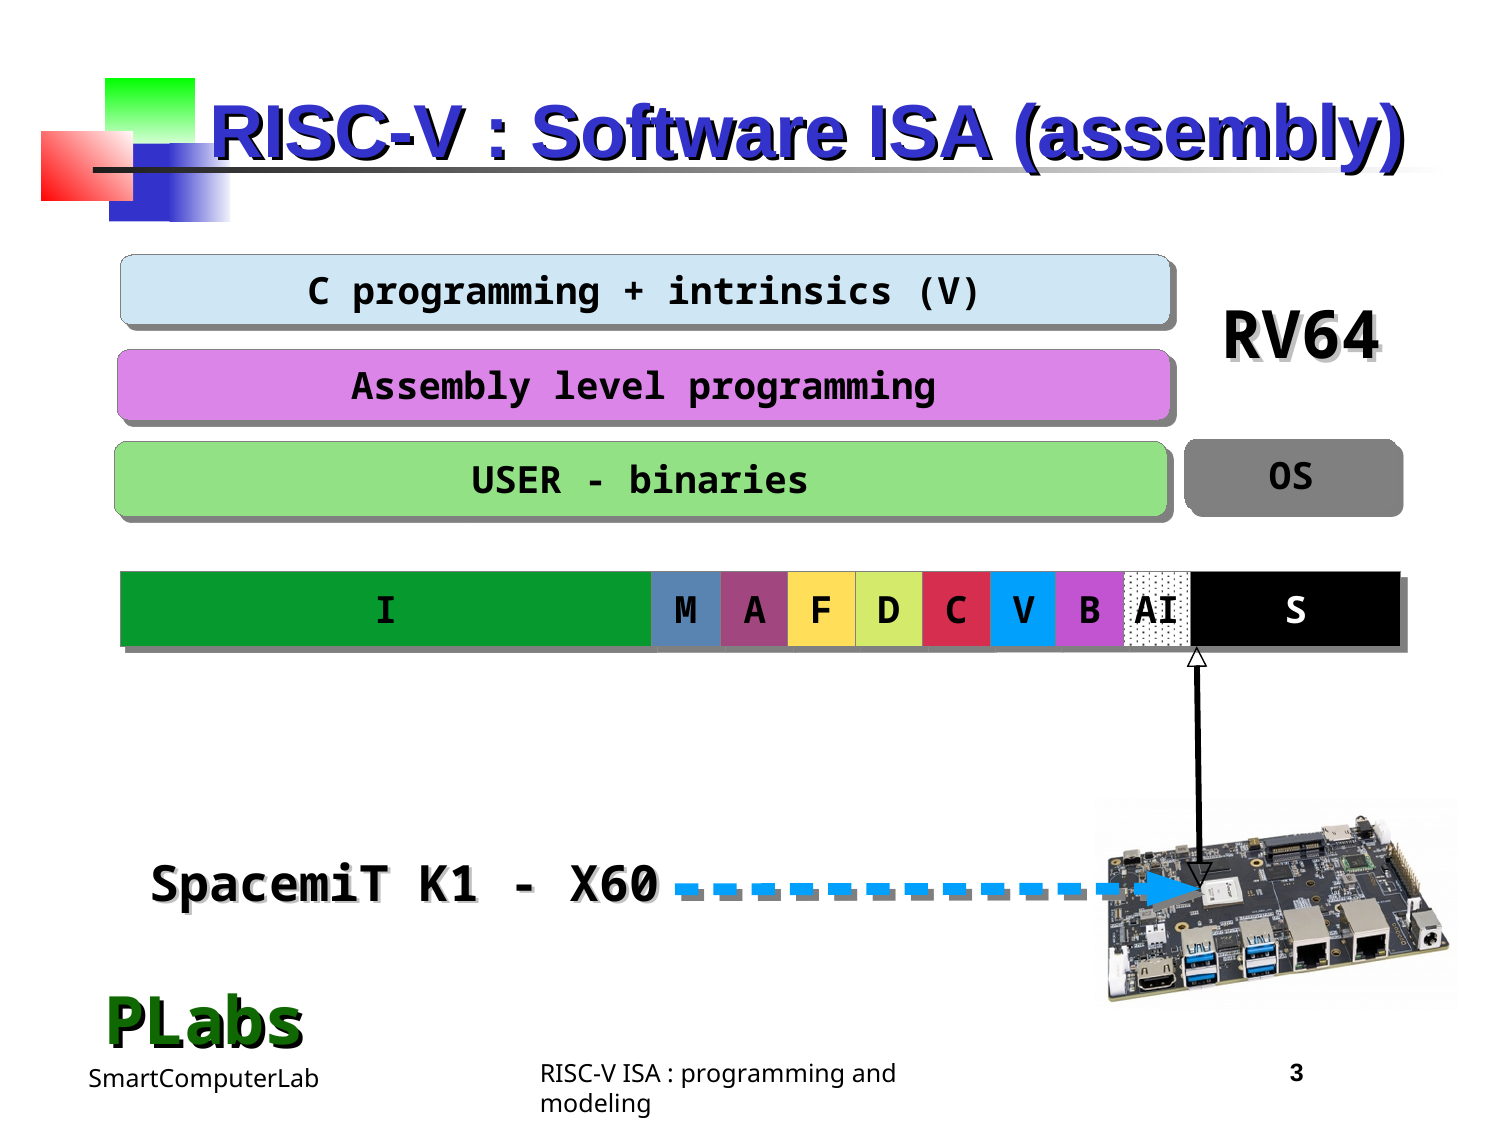

# RISC-V : Software ISA (assembly)
C programming + intrinsics (V)
RV64
Assembly level programming
OS
USER - binaries
I
M
A
F
D
C
V
B
AI
S
SpacemiT K1 - X60
PLabs
3